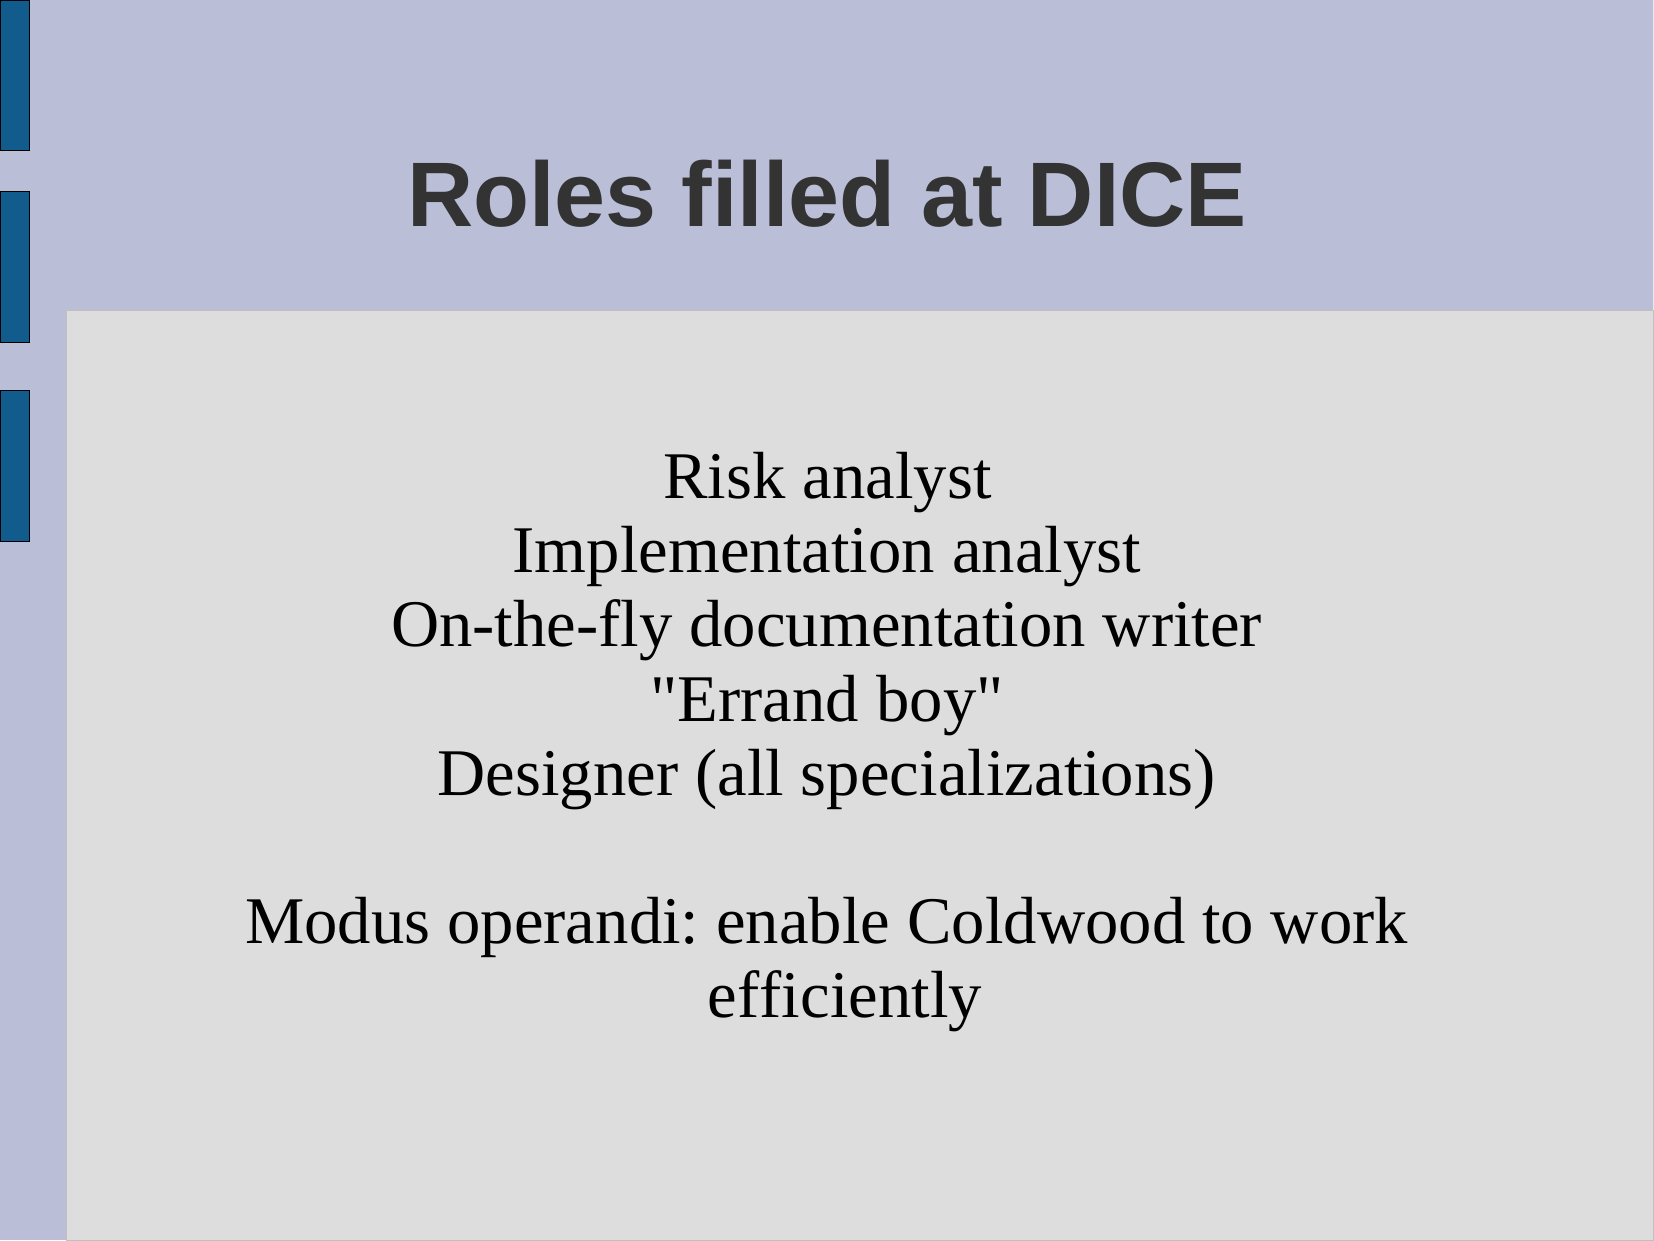

# Roles filled at DICE
Risk analyst
Implementation analyst
On-the-fly documentation writer
"Errand boy"
Designer (all specializations)
Modus operandi: enable Coldwood to work efficiently